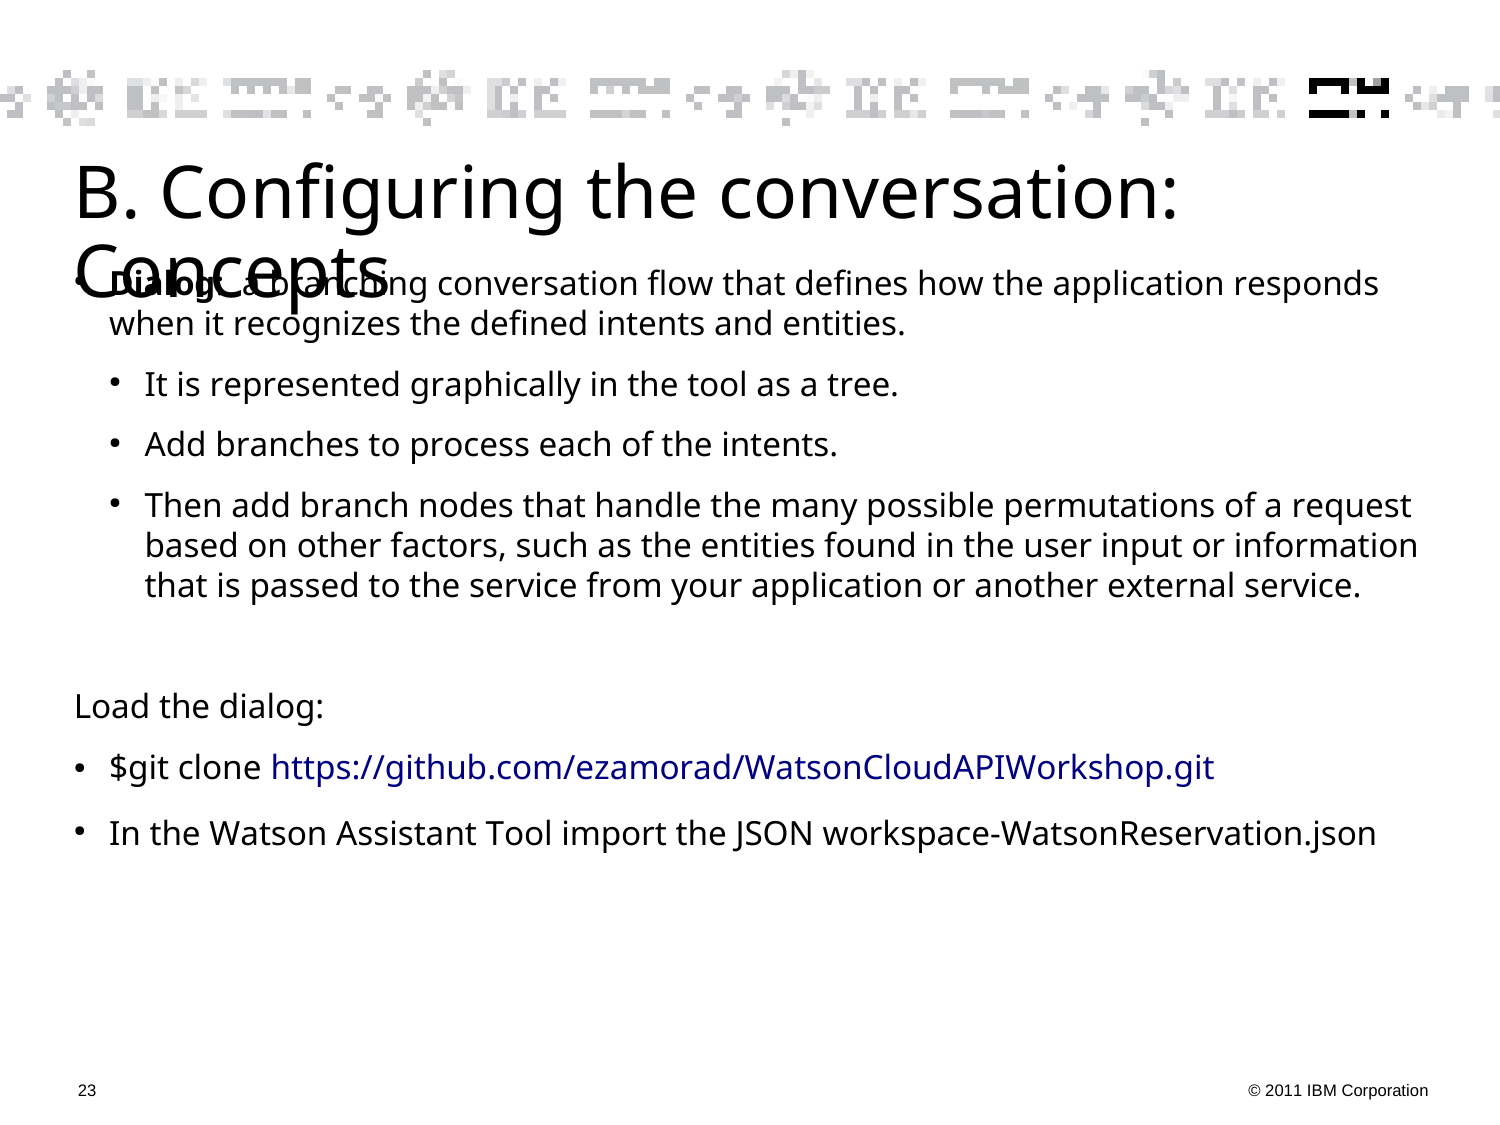

# B. Configuring the conversation: Concepts
Dialog: a branching conversation flow that defines how the application responds when it recognizes the defined intents and entities.
It is represented graphically in the tool as a tree.
Add branches to process each of the intents.
Then add branch nodes that handle the many possible permutations of a request based on other factors, such as the entities found in the user input or information that is passed to the service from your application or another external service.
Load the dialog:
$git clone https://github.com/ezamorad/WatsonCloudAPIWorkshop.git
In the Watson Assistant Tool import the JSON workspace-WatsonReservation.json
23